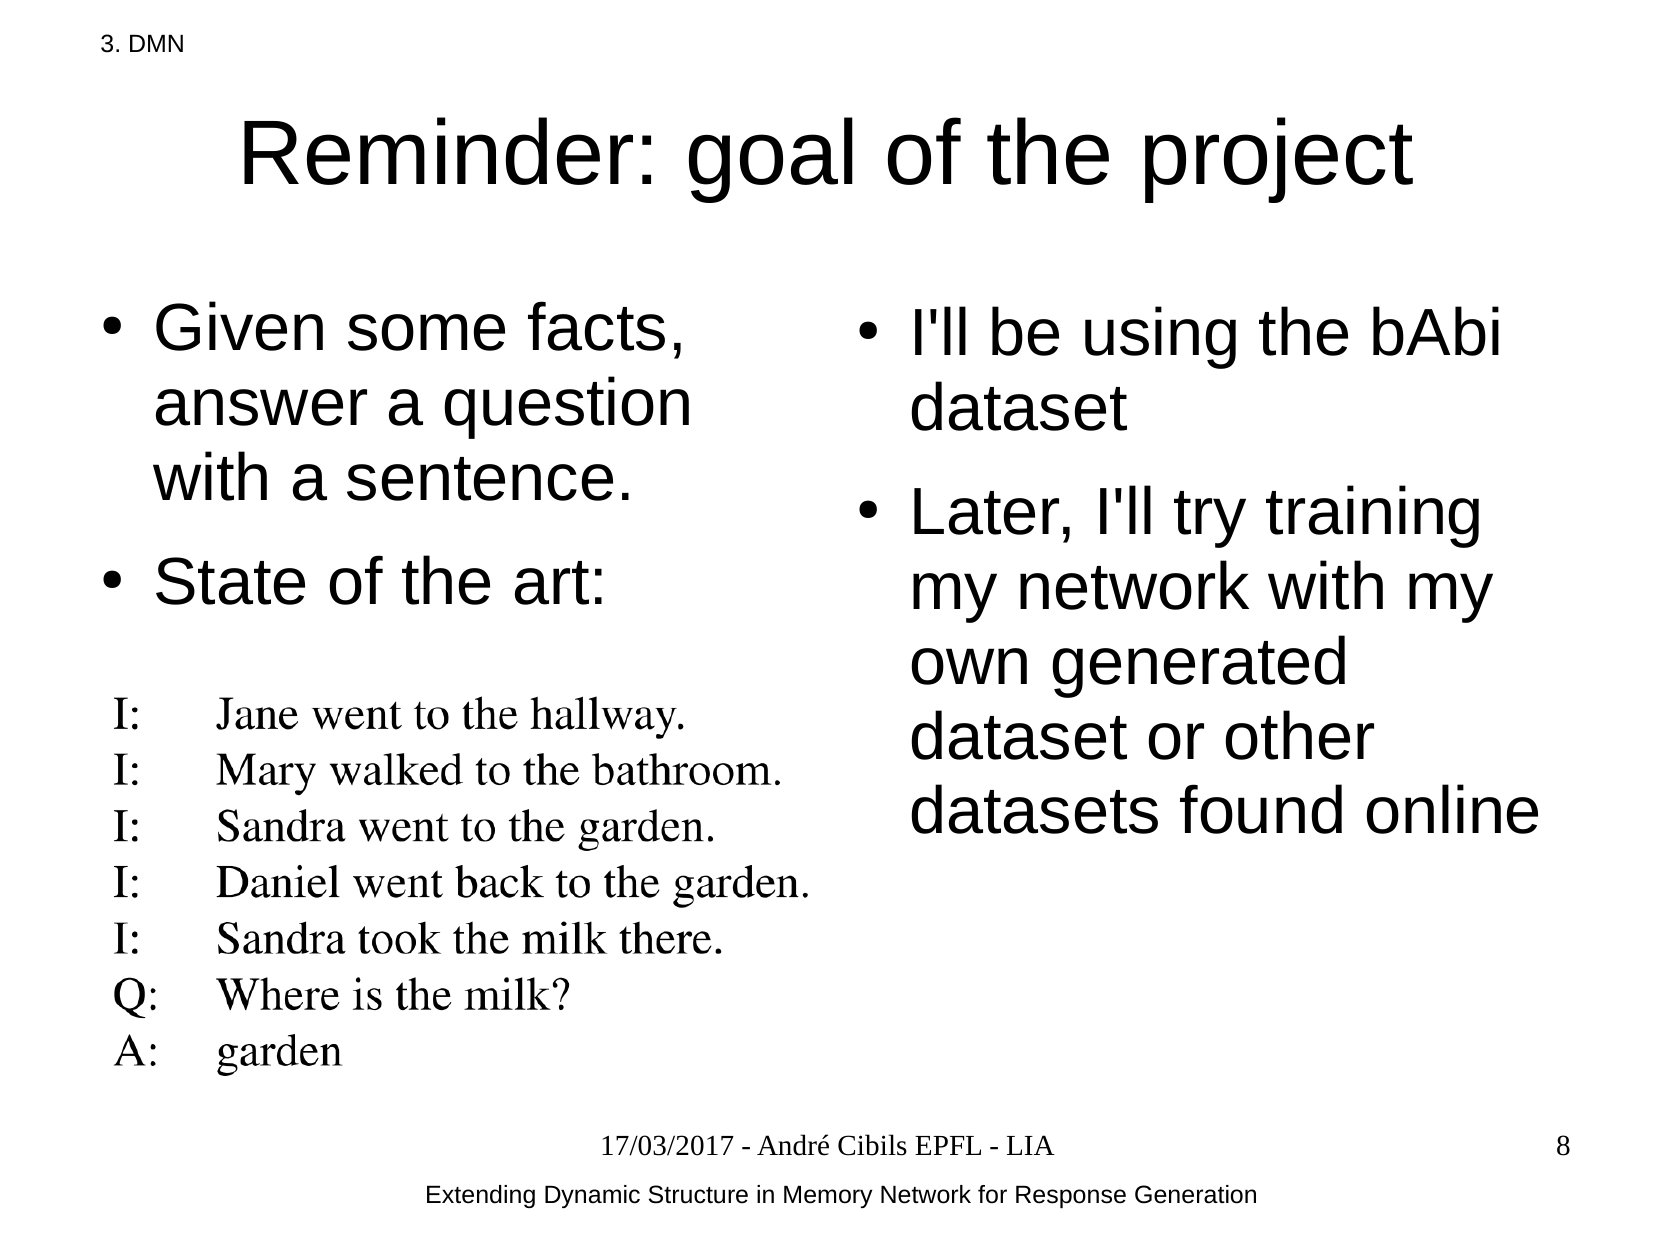

3. DMN
# Reminder: goal of the project
Given some facts, answer a question with a sentence.
State of the art:
I'll be using the bAbi dataset
Later, I'll try training my network with my own generated dataset or other datasets found online
17/03/2017 - André Cibils EPFL - LIA
8
Extending Dynamic Structure in Memory Network for Response Generation